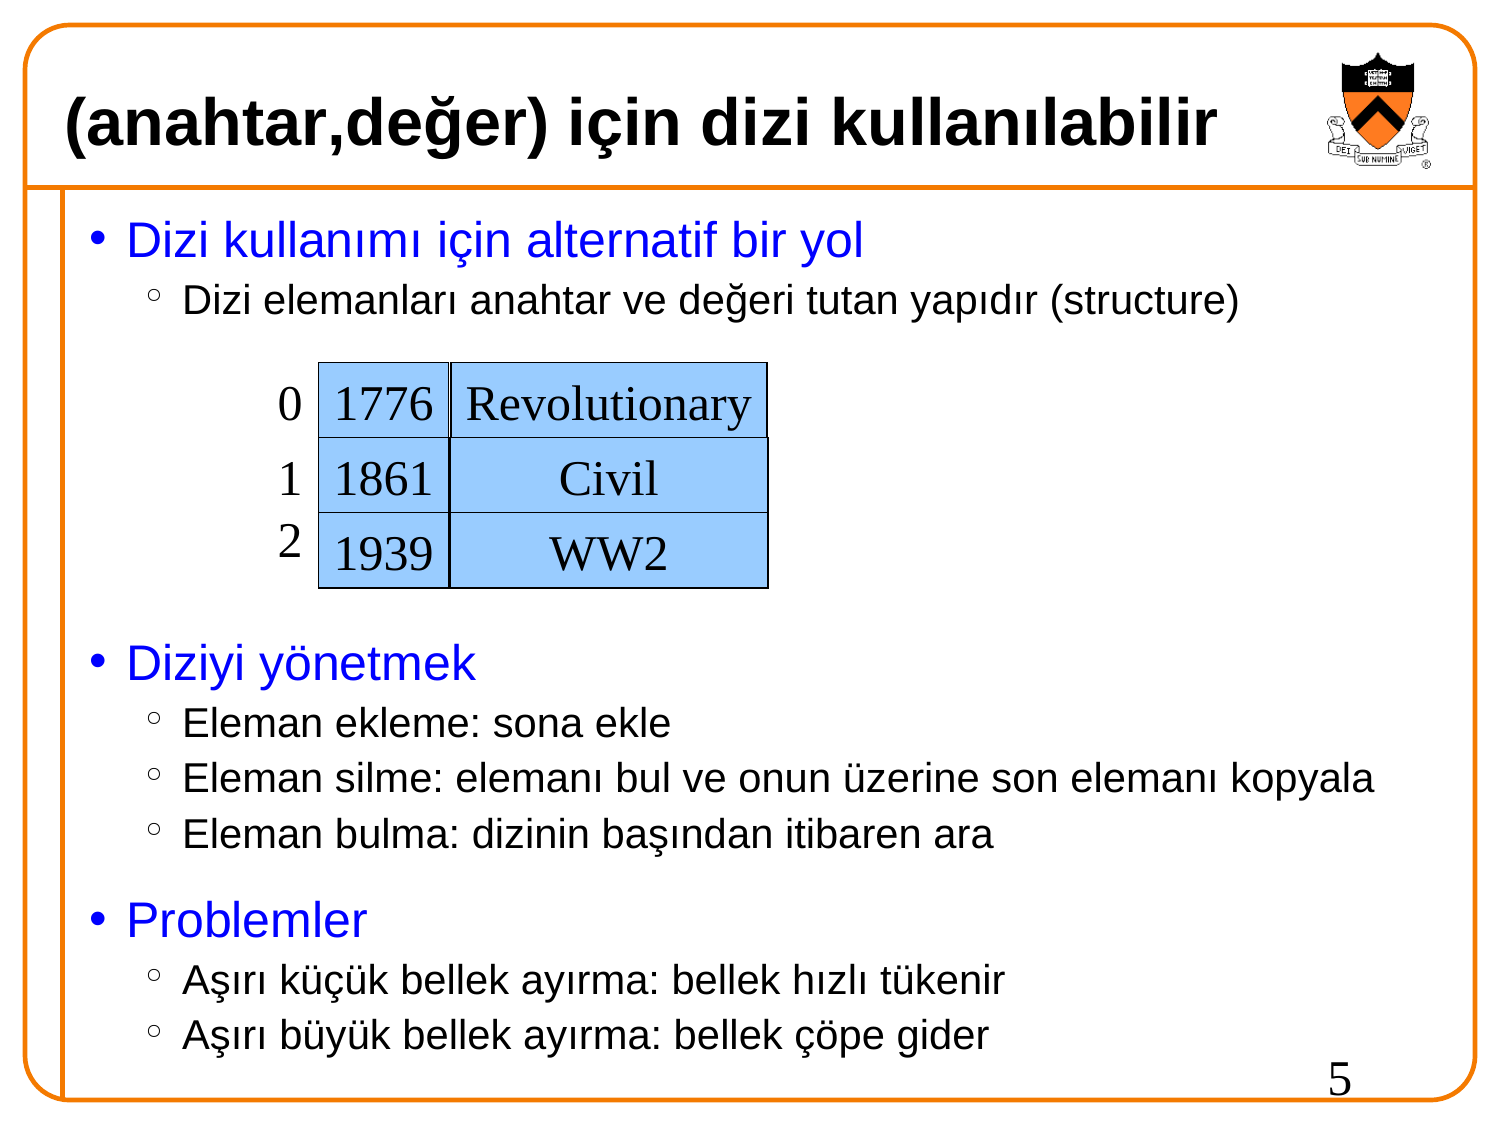

# (anahtar,değer) için dizi kullanılabilir
Dizi kullanımı için alternatif bir yol
Dizi elemanları anahtar ve değeri tutan yapıdır (structure)
Diziyi yönetmek
Eleman ekleme: sona ekle
Eleman silme: elemanı bul ve onun üzerine son elemanı kopyala
Eleman bulma: dizinin başından itibaren ara
Problemler
Aşırı küçük bellek ayırma: bellek hızlı tükenir
Aşırı büyük bellek ayırma: bellek çöpe gider
0
1776
Revolutionary
1
1861
Civil
2
1939
WW2
5